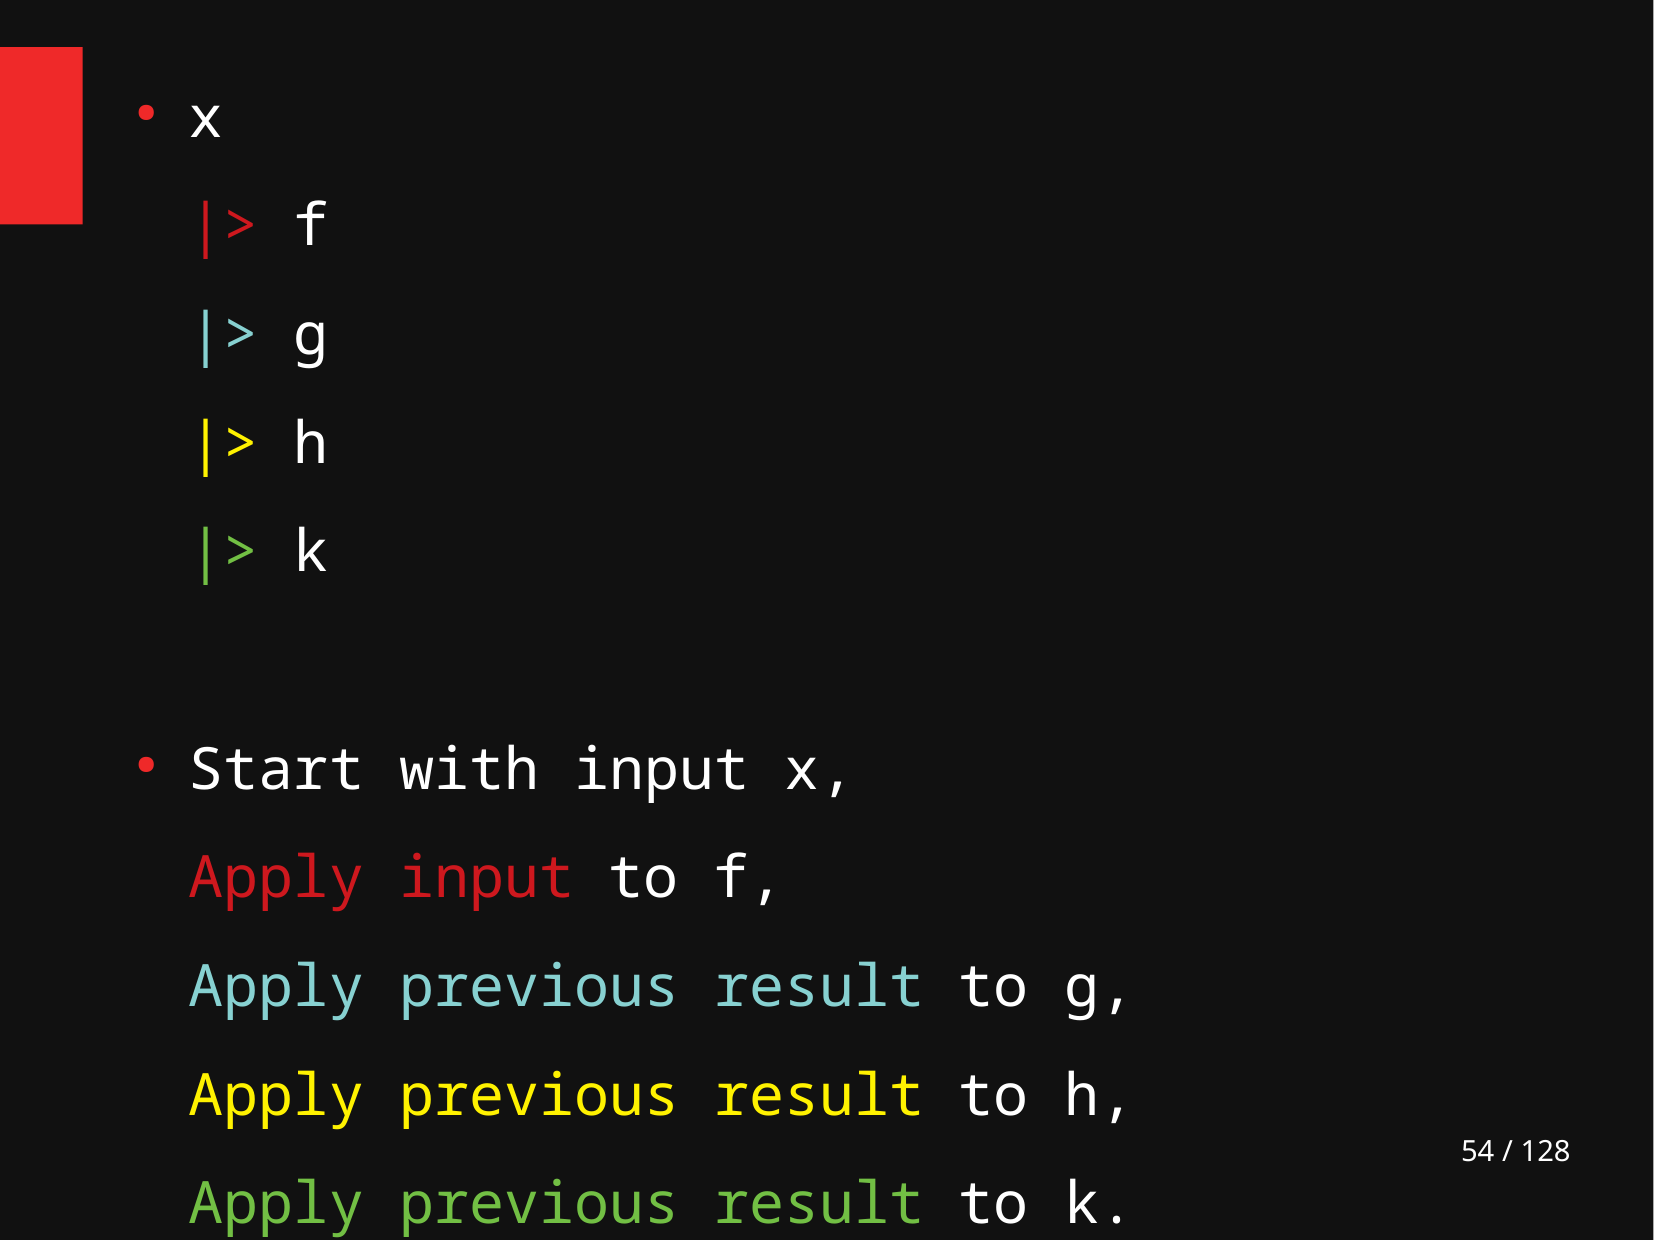

# x
|> f
|> g
|> h
|> k
Start with input x,
Apply input to f,
Apply previous result to g,
Apply previous result to h,
Apply previous result to k.
54